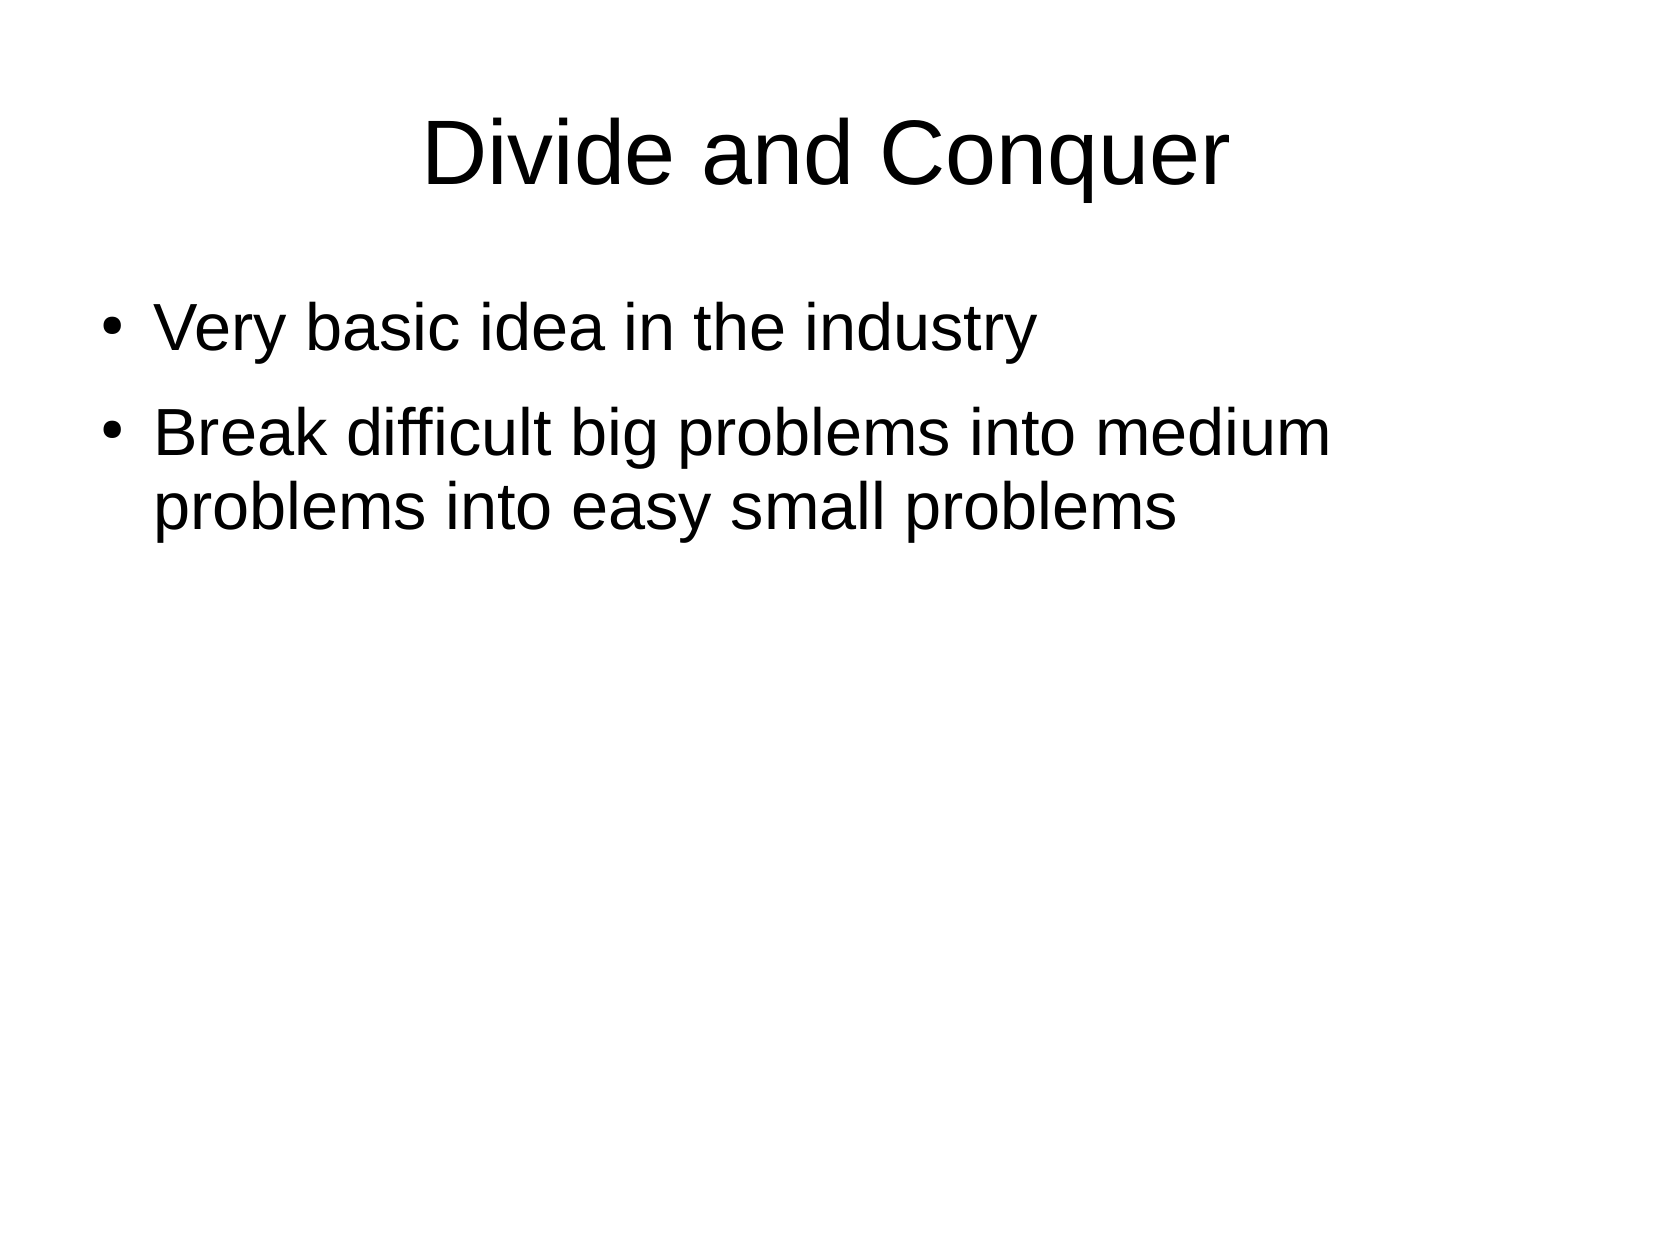

# Divide and Conquer
Very basic idea in the industry
Break difficult big problems into medium problems into easy small problems